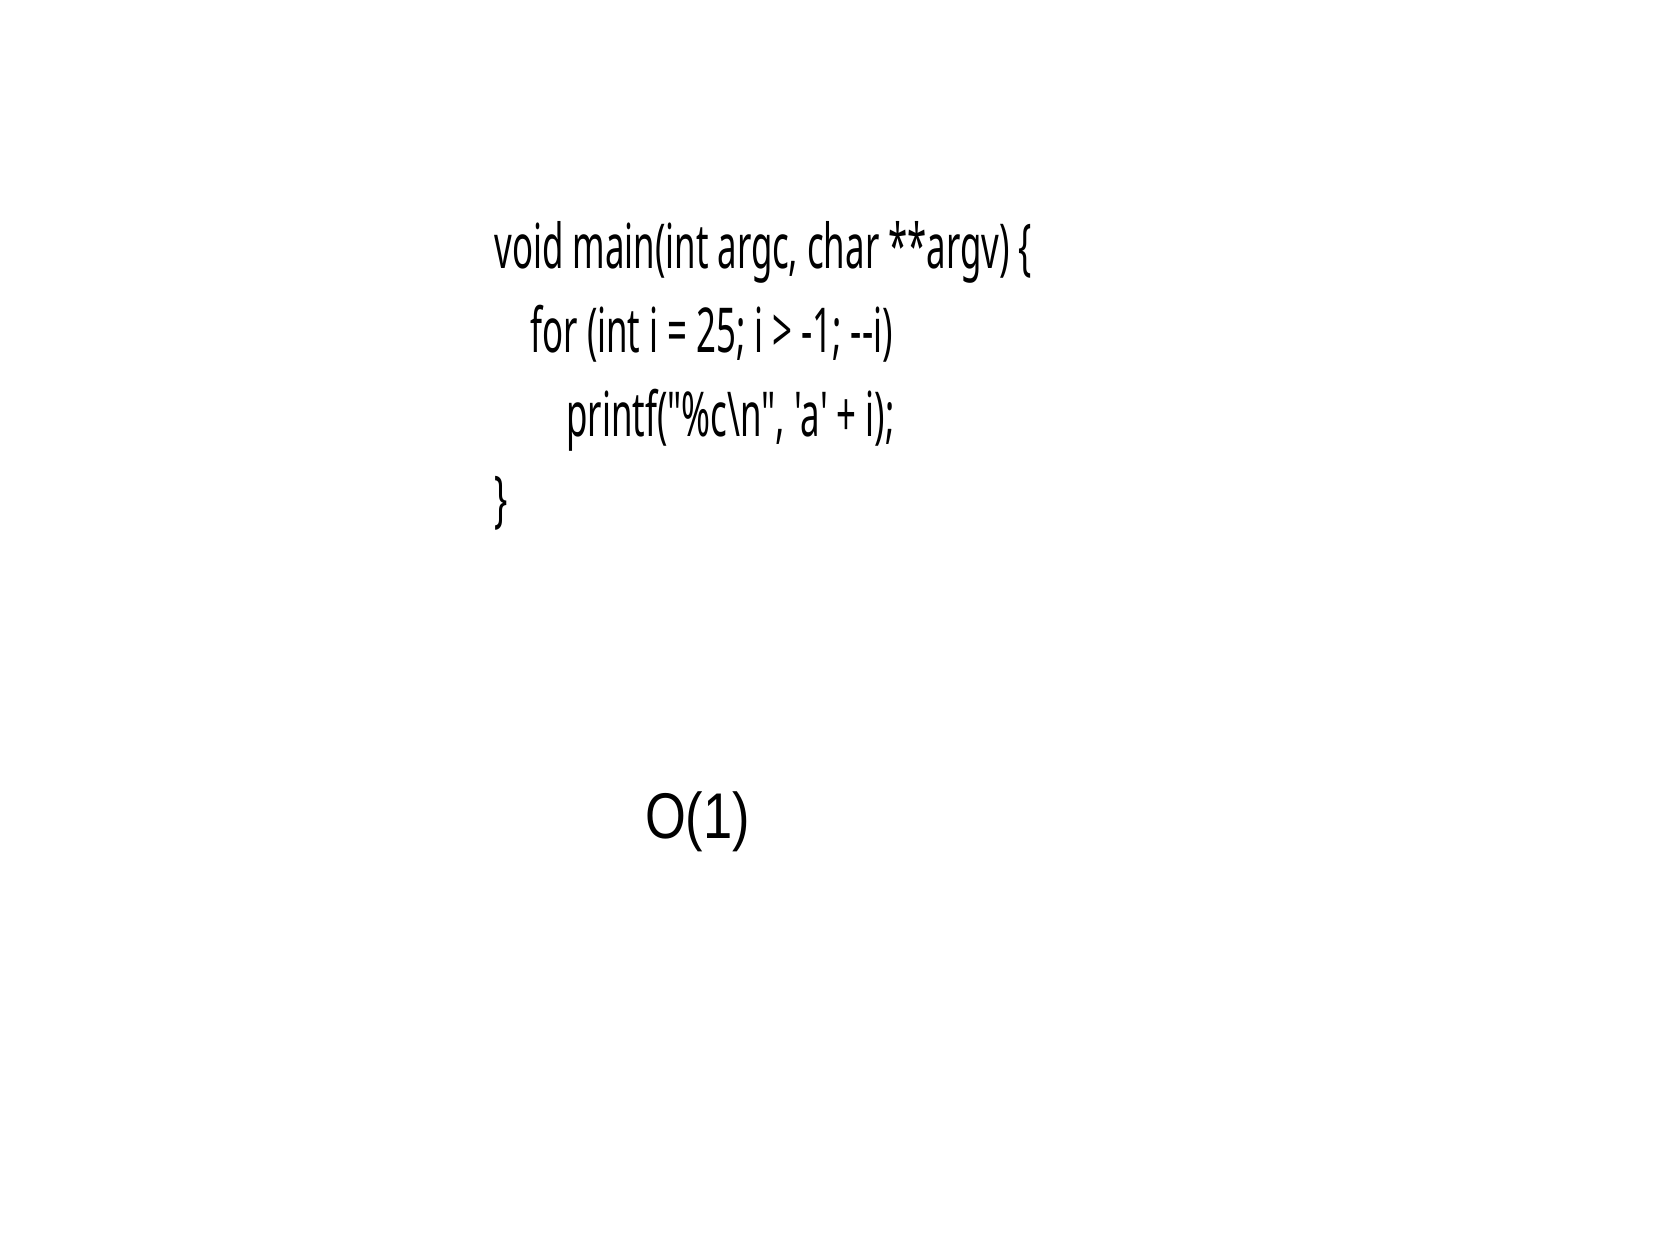

void main(int argc, char **argv) {
 for (int i = 25; i > -1; --i)
 printf("%c\n", 'a' + i);
}
O(1)